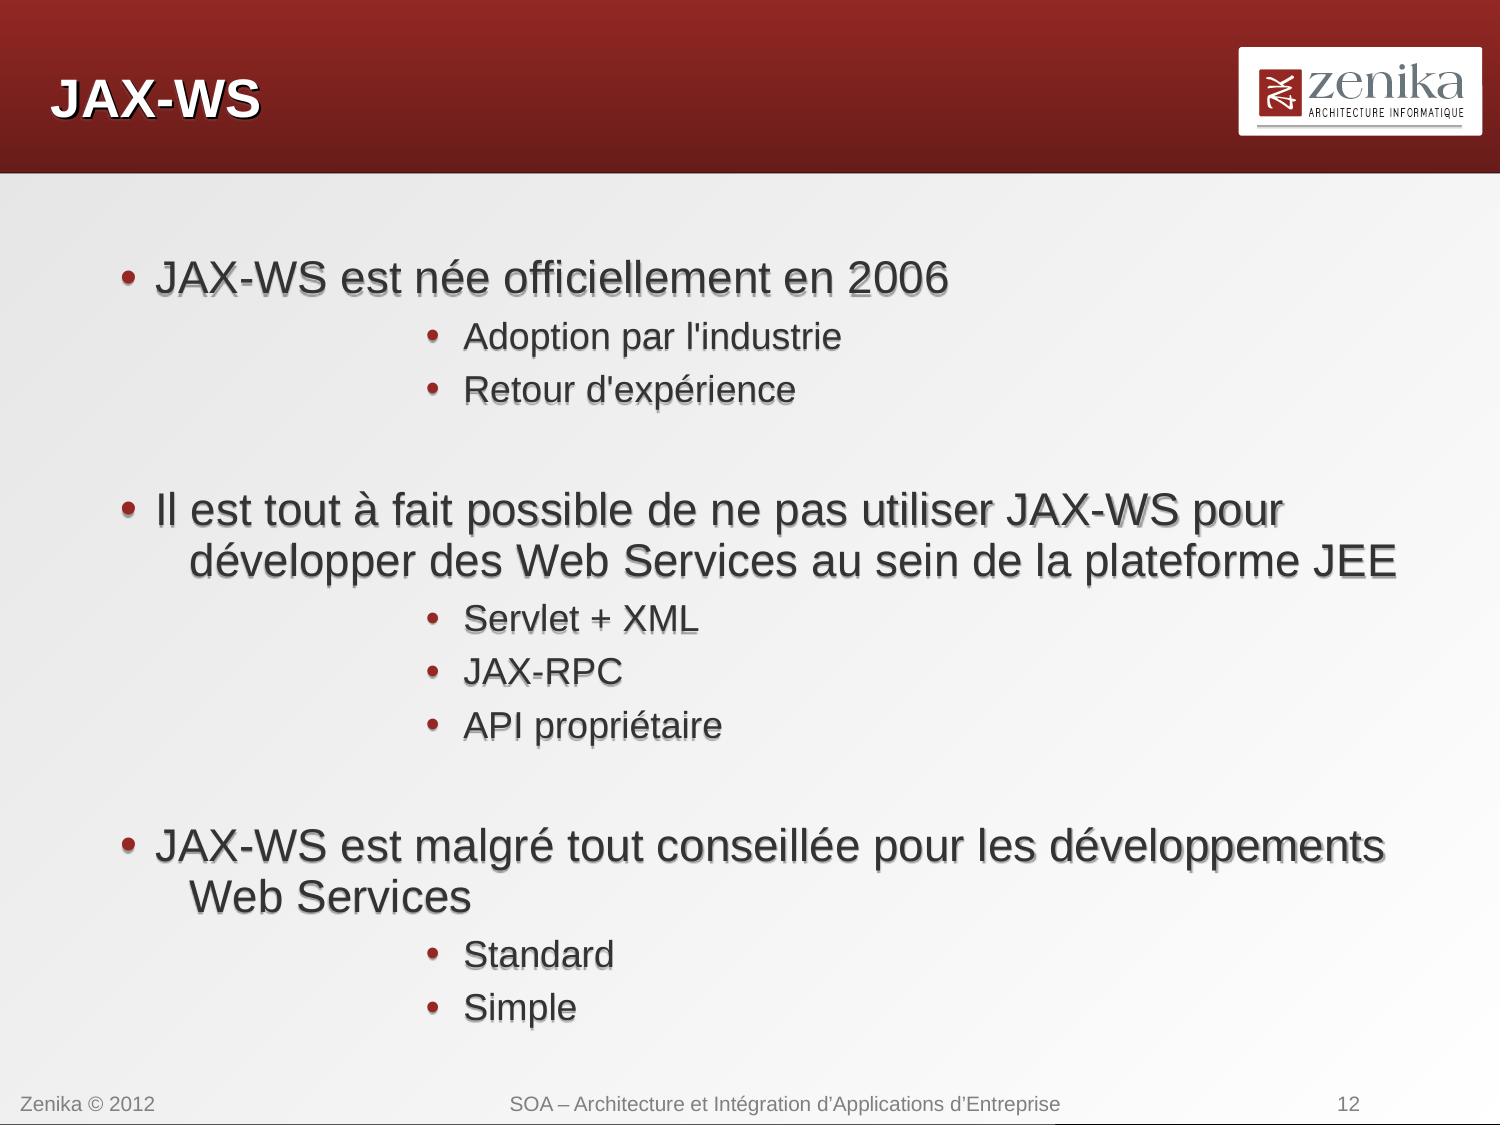

# JAX-WS
JAX-WS est née officiellement en 2006
Adoption par l'industrie
Retour d'expérience
Il est tout à fait possible de ne pas utiliser JAX-WS pour développer des Web Services au sein de la plateforme JEE
Servlet + XML
JAX-RPC
API propriétaire
JAX-WS est malgré tout conseillée pour les développements Web Services
Standard
Simple